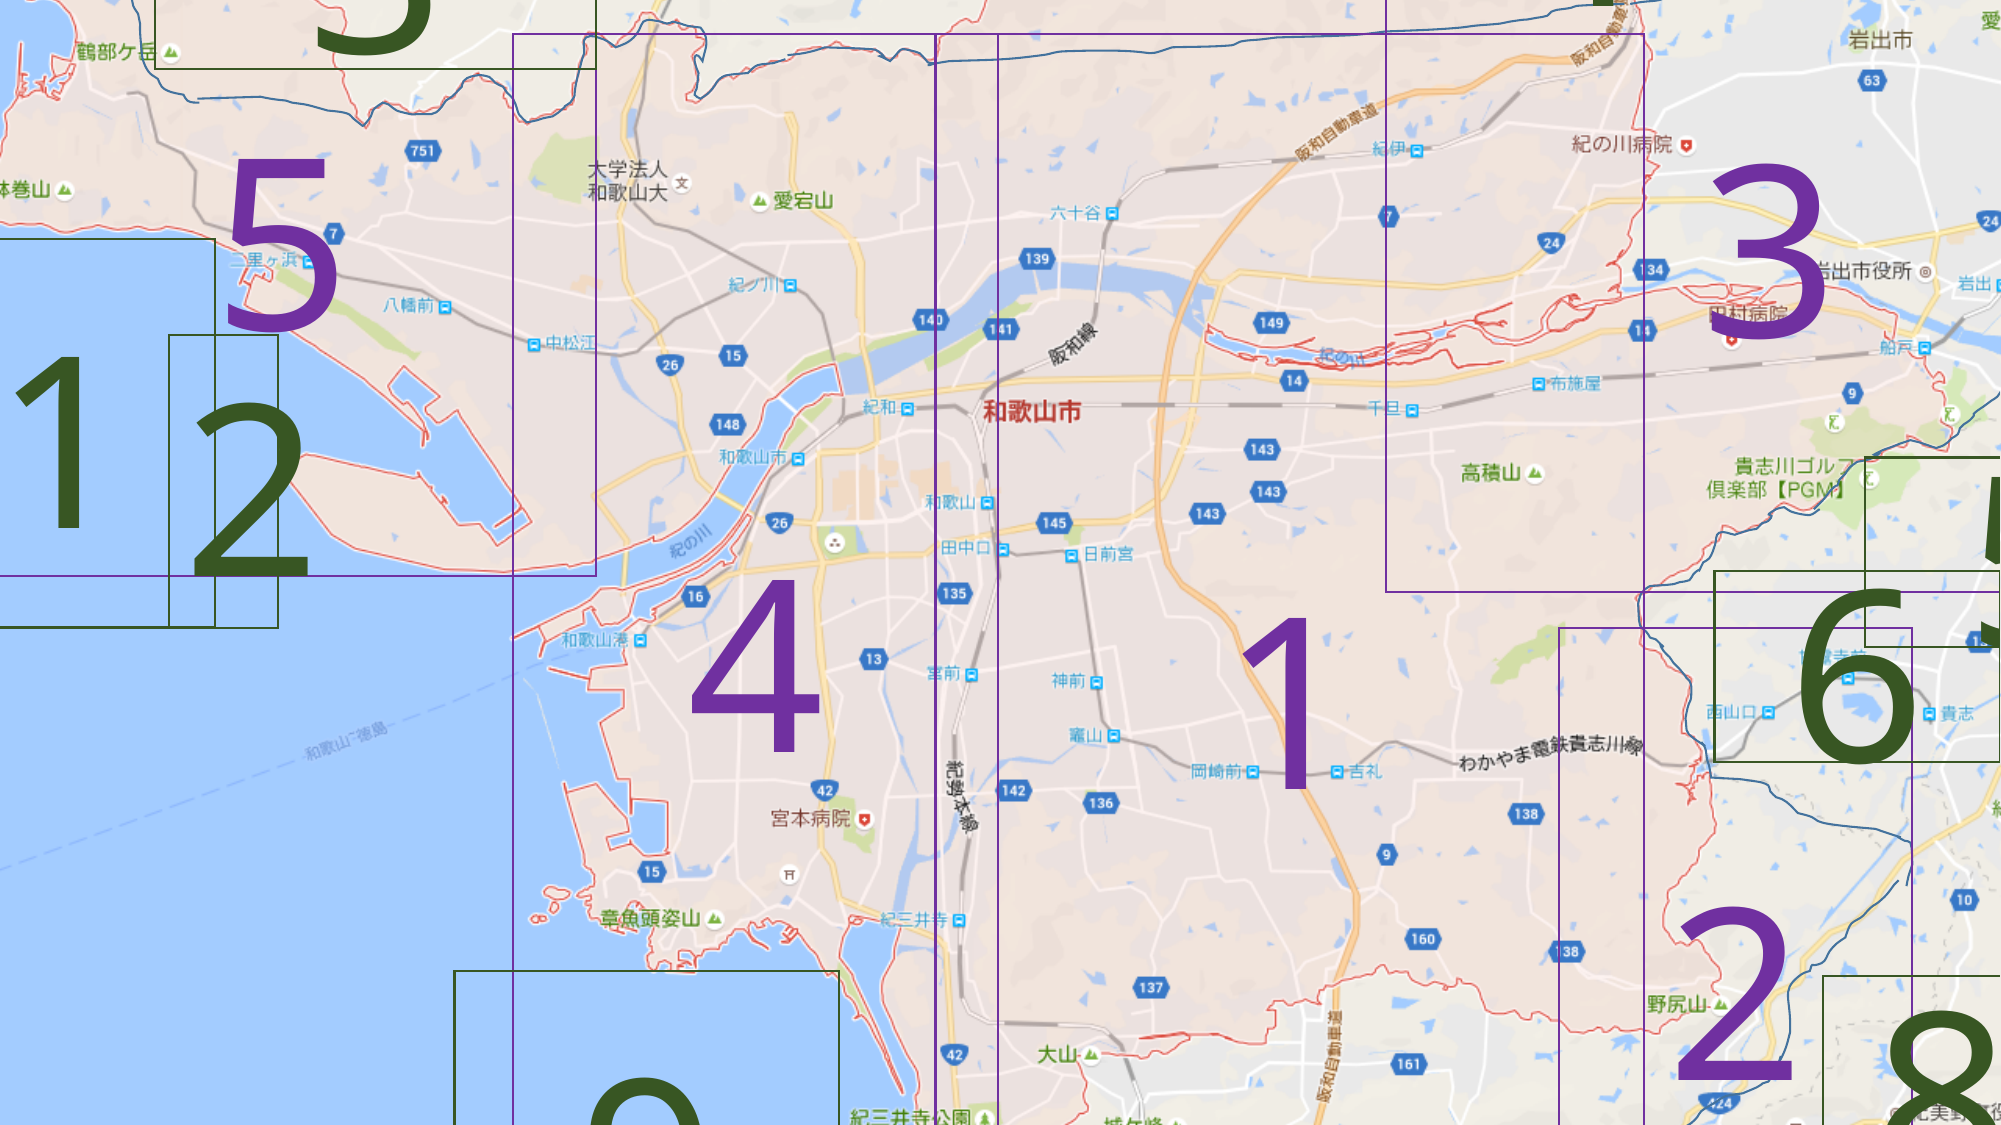

34.296332, 135.061091
34.143423, 135.339895
3
4
3
5
1
4
1
2
5
6
2
9
8
7